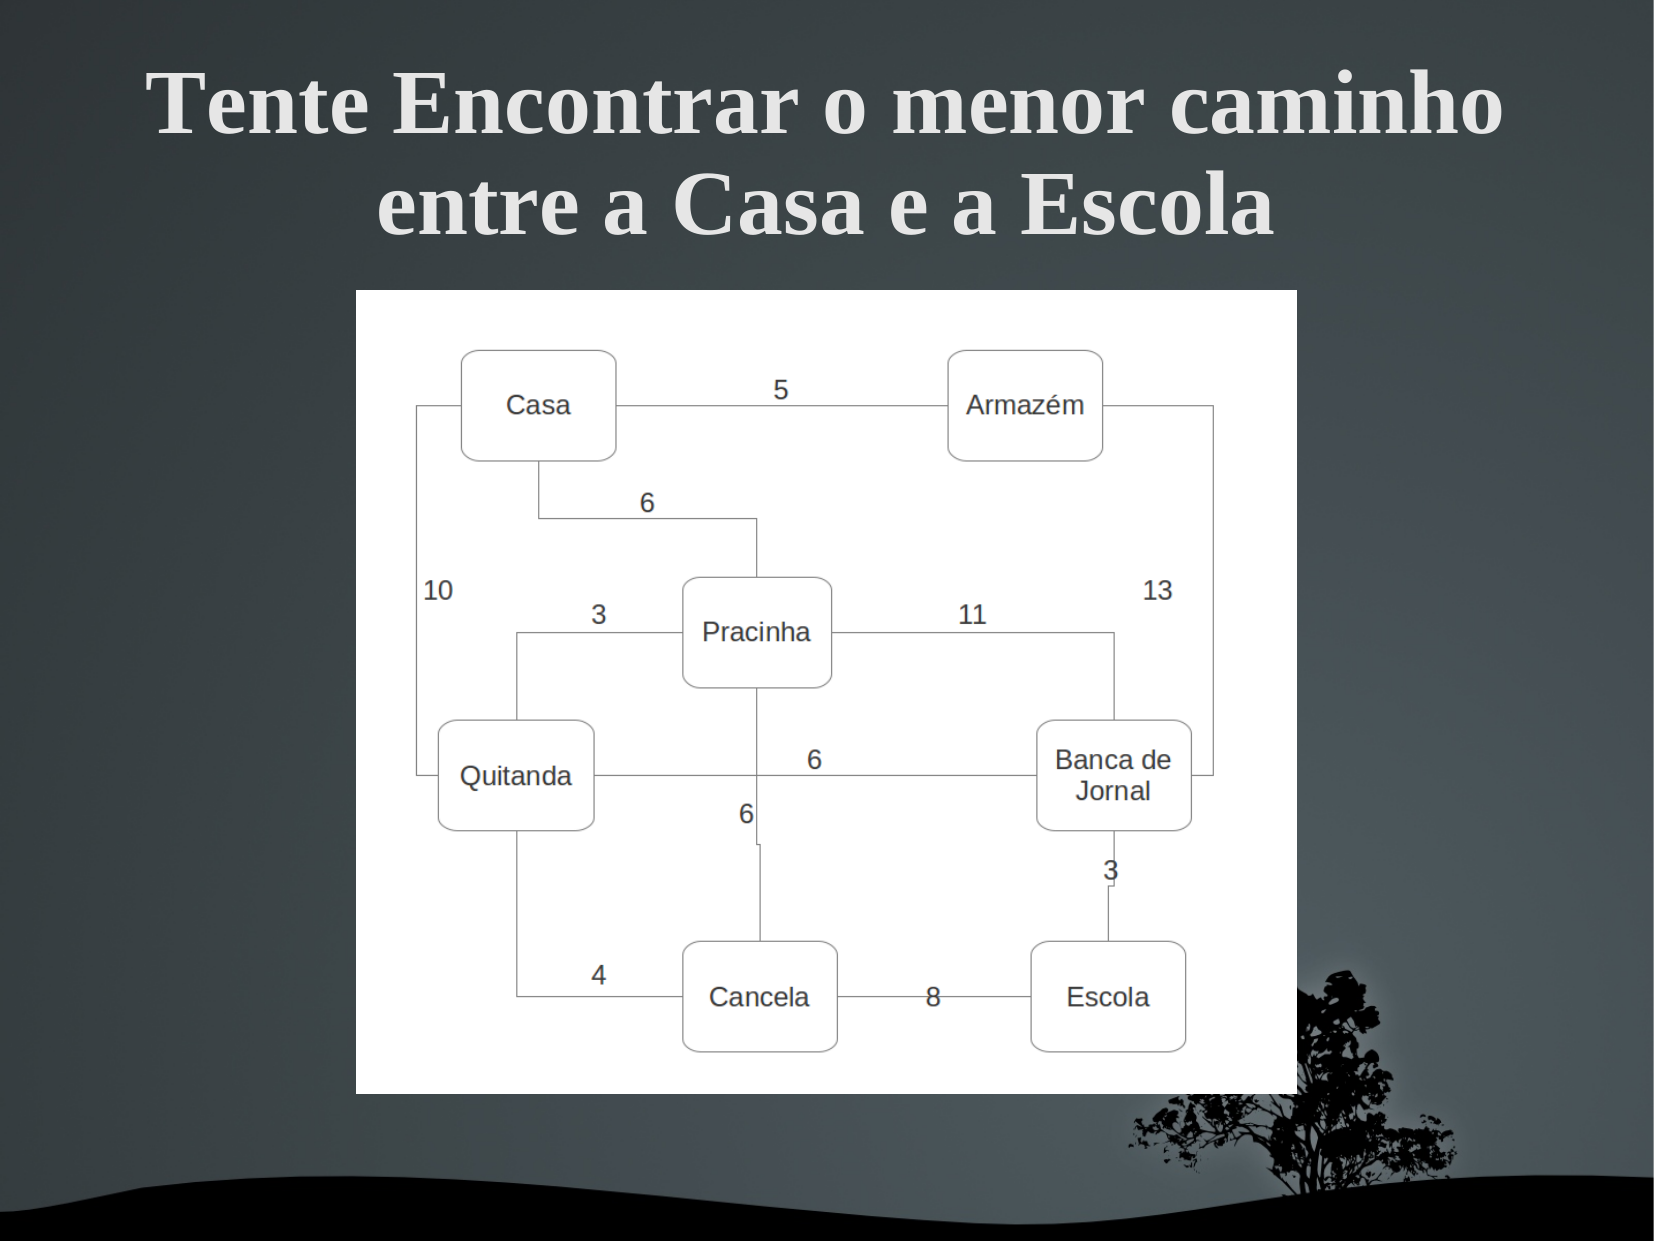

# Tente Encontrar o menor caminho entre a Casa e a Escola